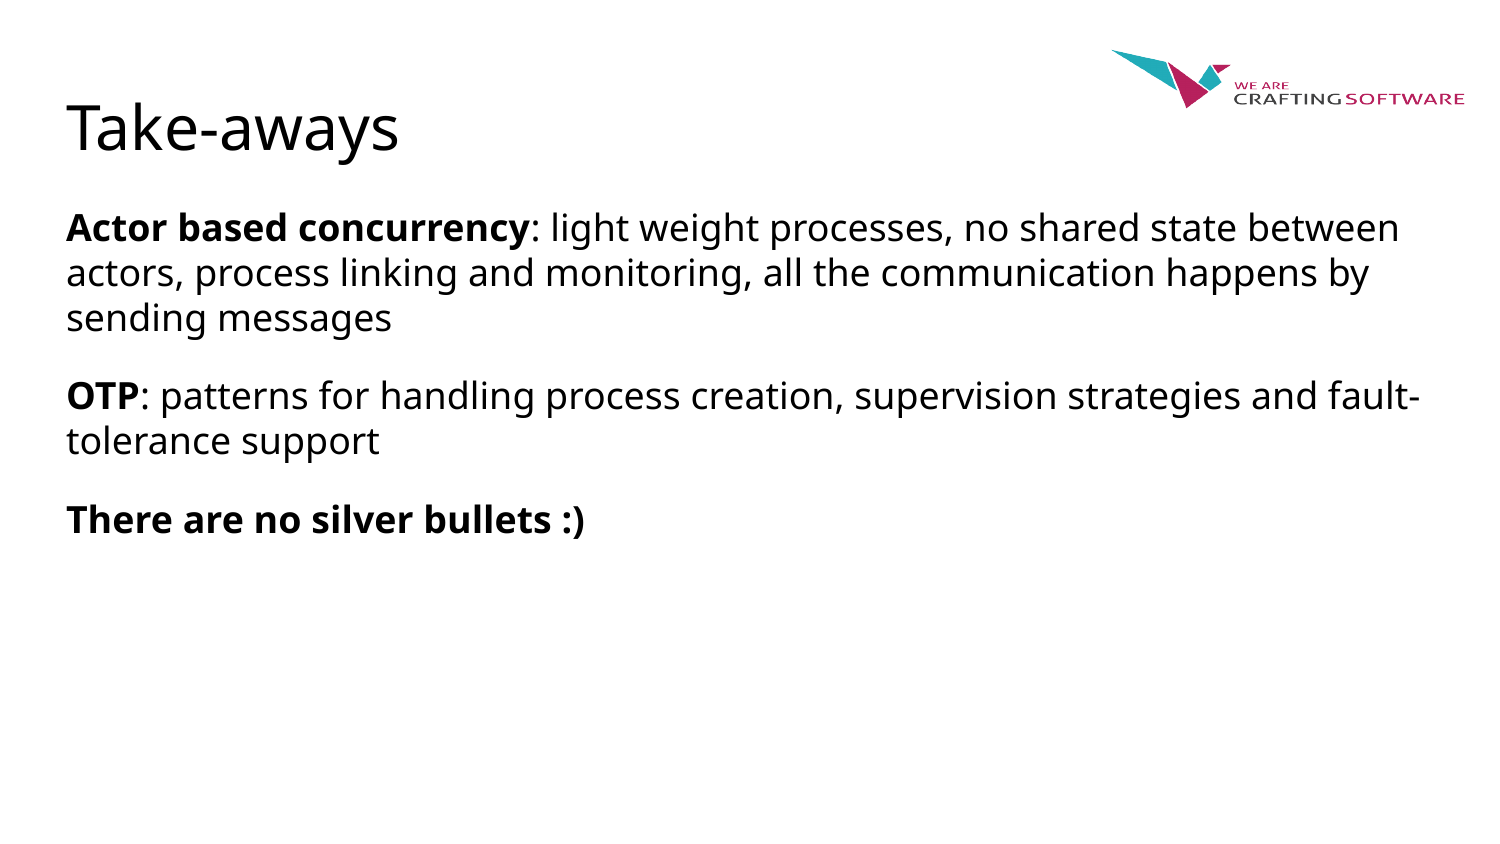

# Take-aways
Actor based concurrency: light weight processes, no shared state between actors, process linking and monitoring, all the communication happens by sending messages
OTP: patterns for handling process creation, supervision strategies and fault-tolerance support
There are no silver bullets :)